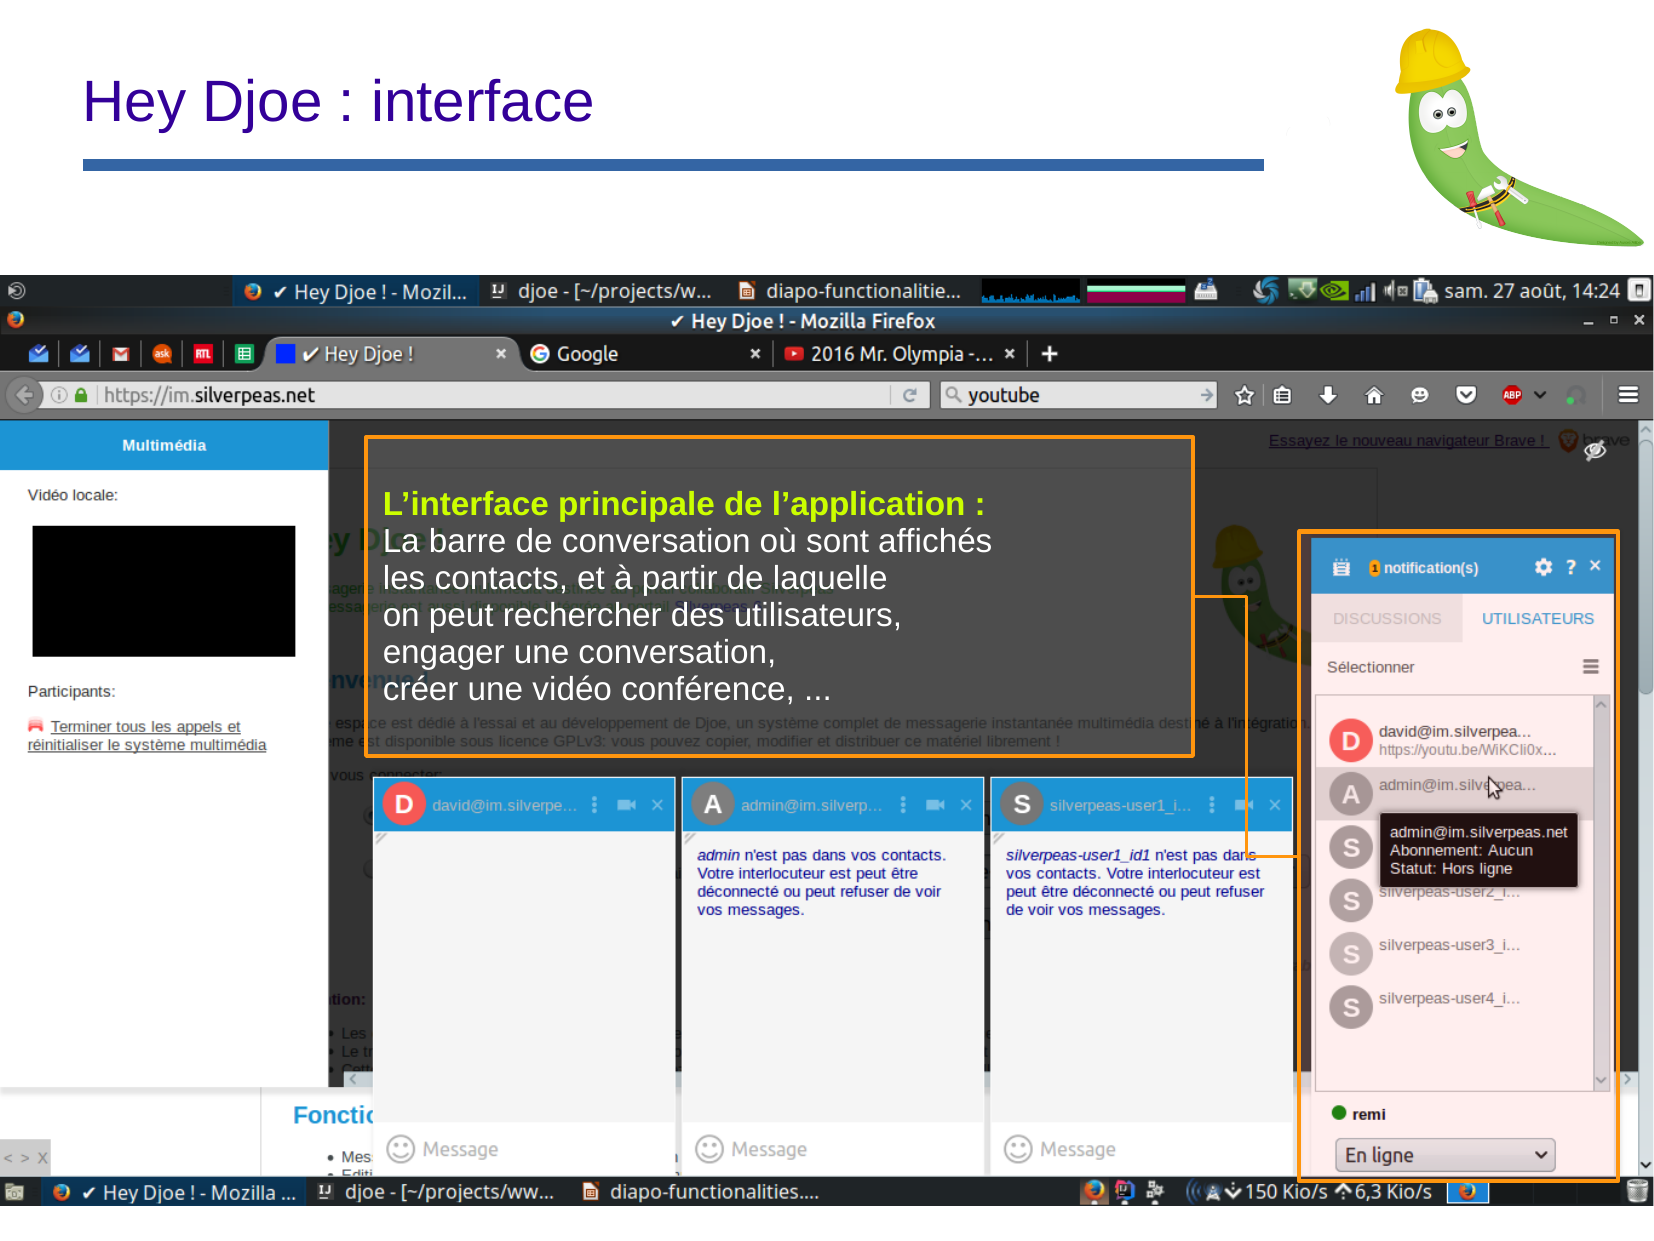

# Hey Djoe : interface
L’interface principale de l’application :
La barre de conversation où sont affichés
les contacts, et à partir de laquelle
on peut rechercher des utilisateurs,
engager une conversation,
créer une vidéo conférence, ...
10